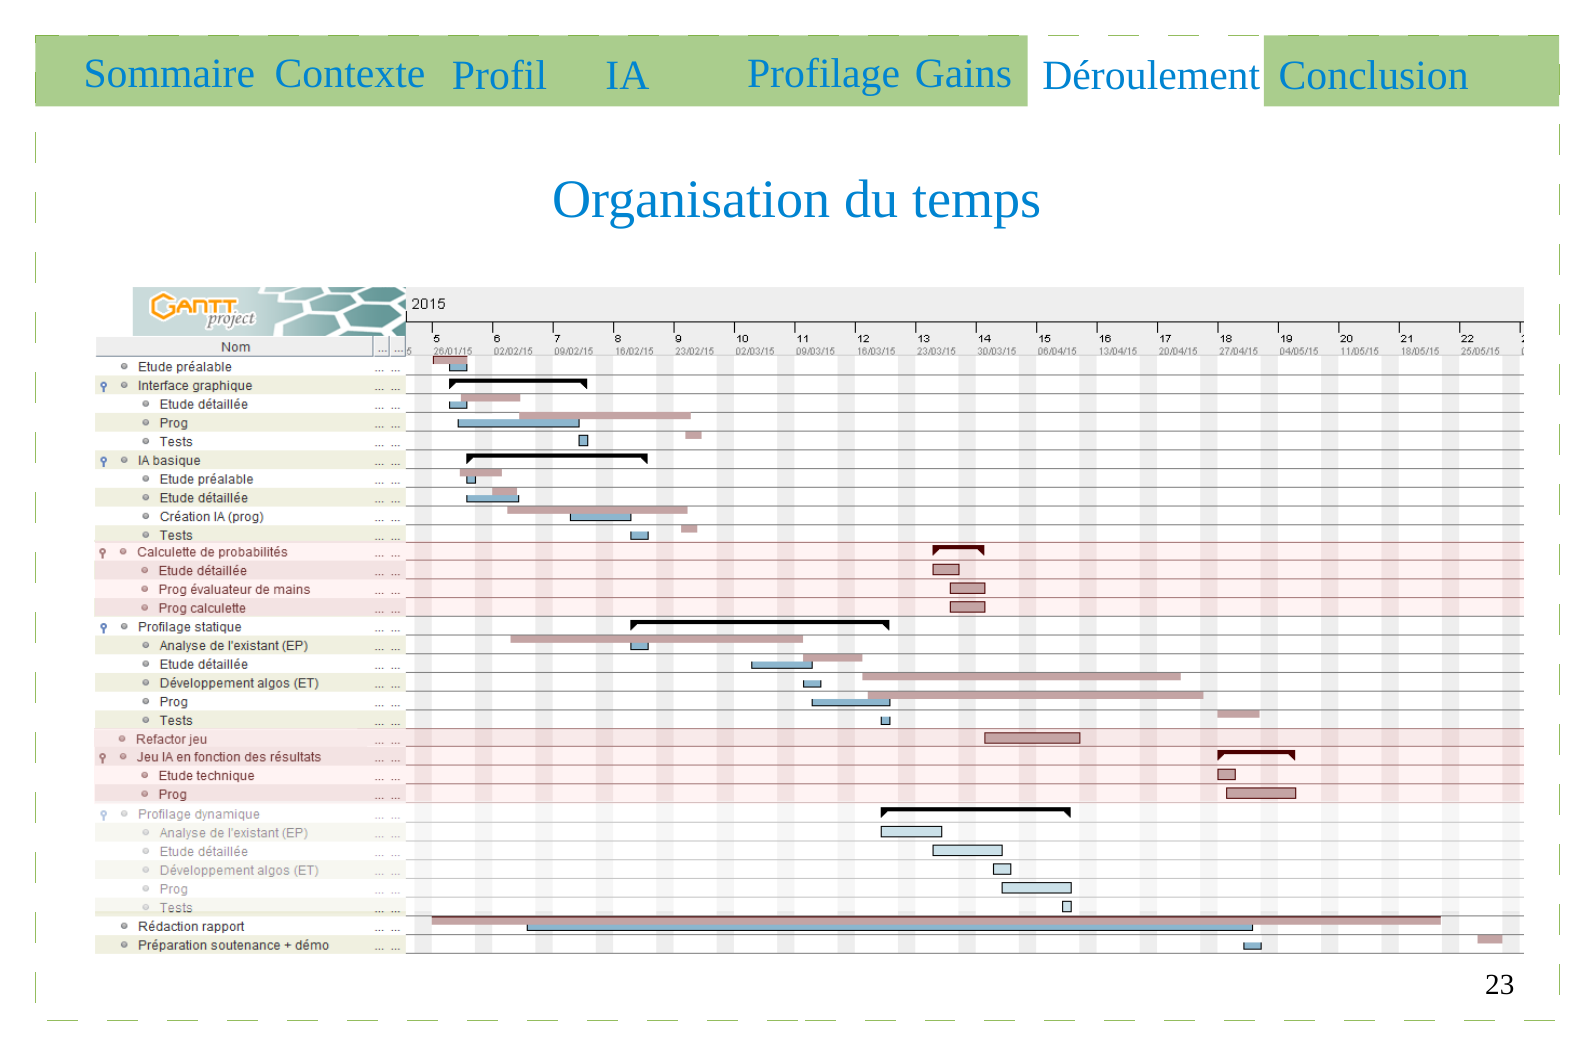

Profilage
Gains
Sommaire
Contexte
Profil
Déroulement
Conclusion
IA
Organisation du temps
23